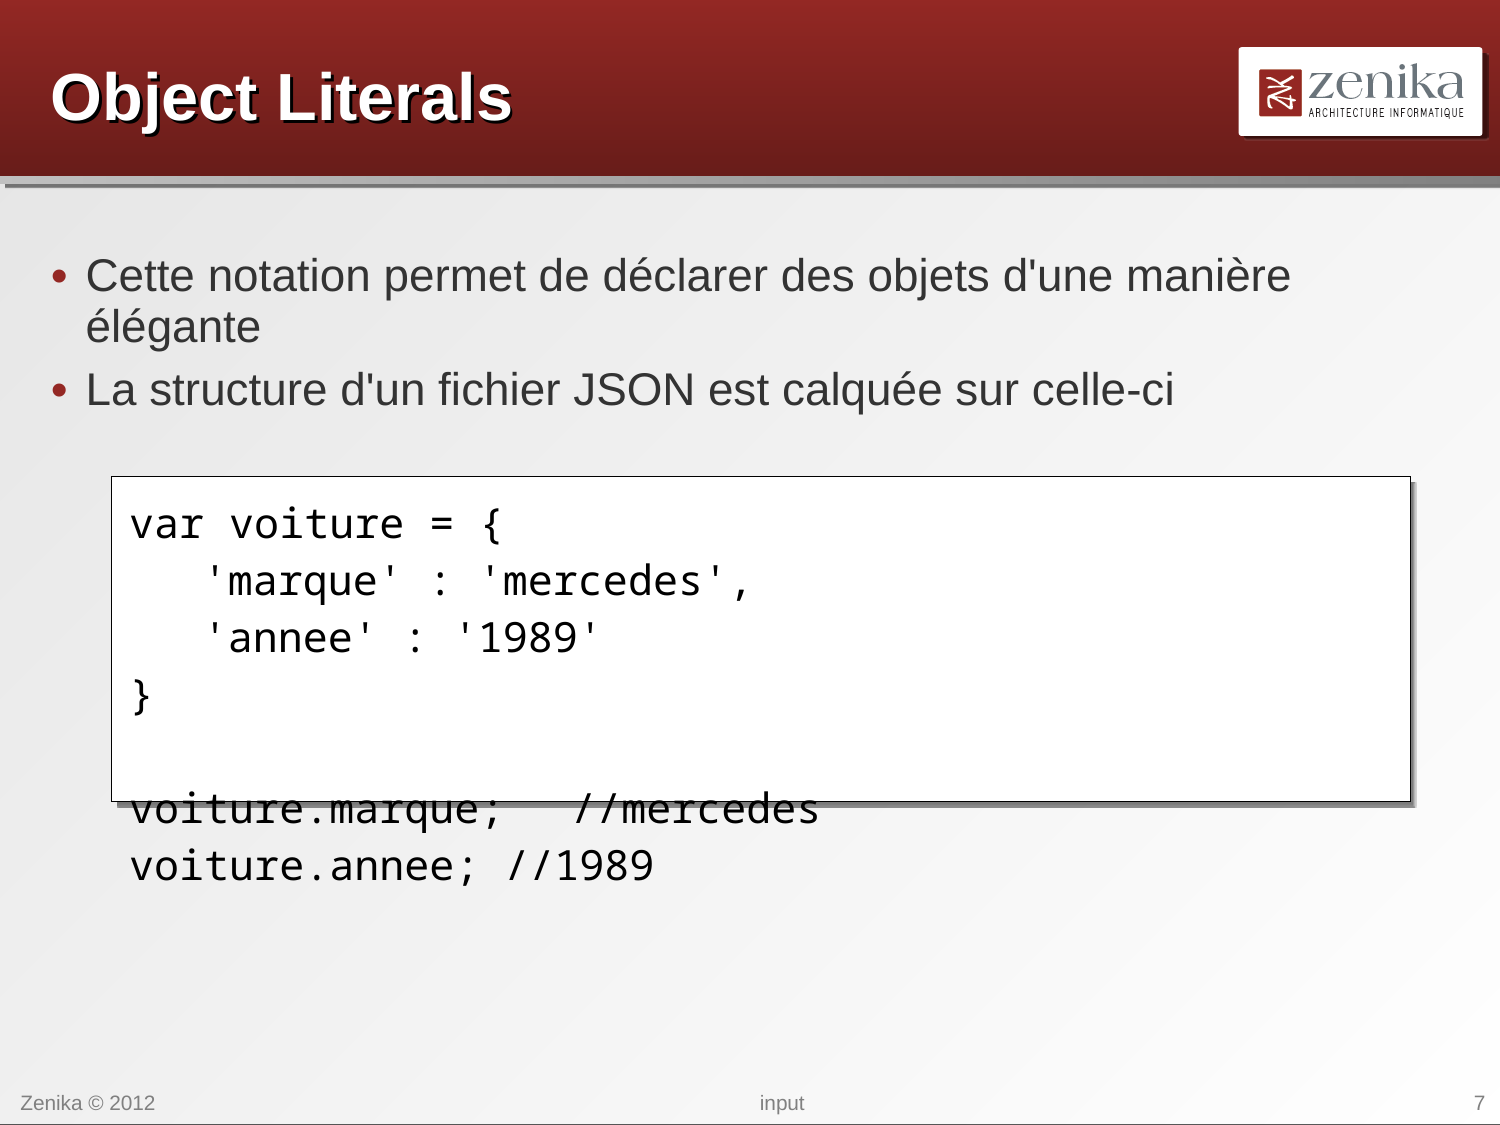

# Object Literals
Cette notation permet de déclarer des objets d'une manière élégante
La structure d'un fichier JSON est calquée sur celle-ci
var voiture = {
	'marque' : 'mercedes',
	'annee' : '1989'
}
voiture.marque;	//mercedes
voiture.annee; //1989